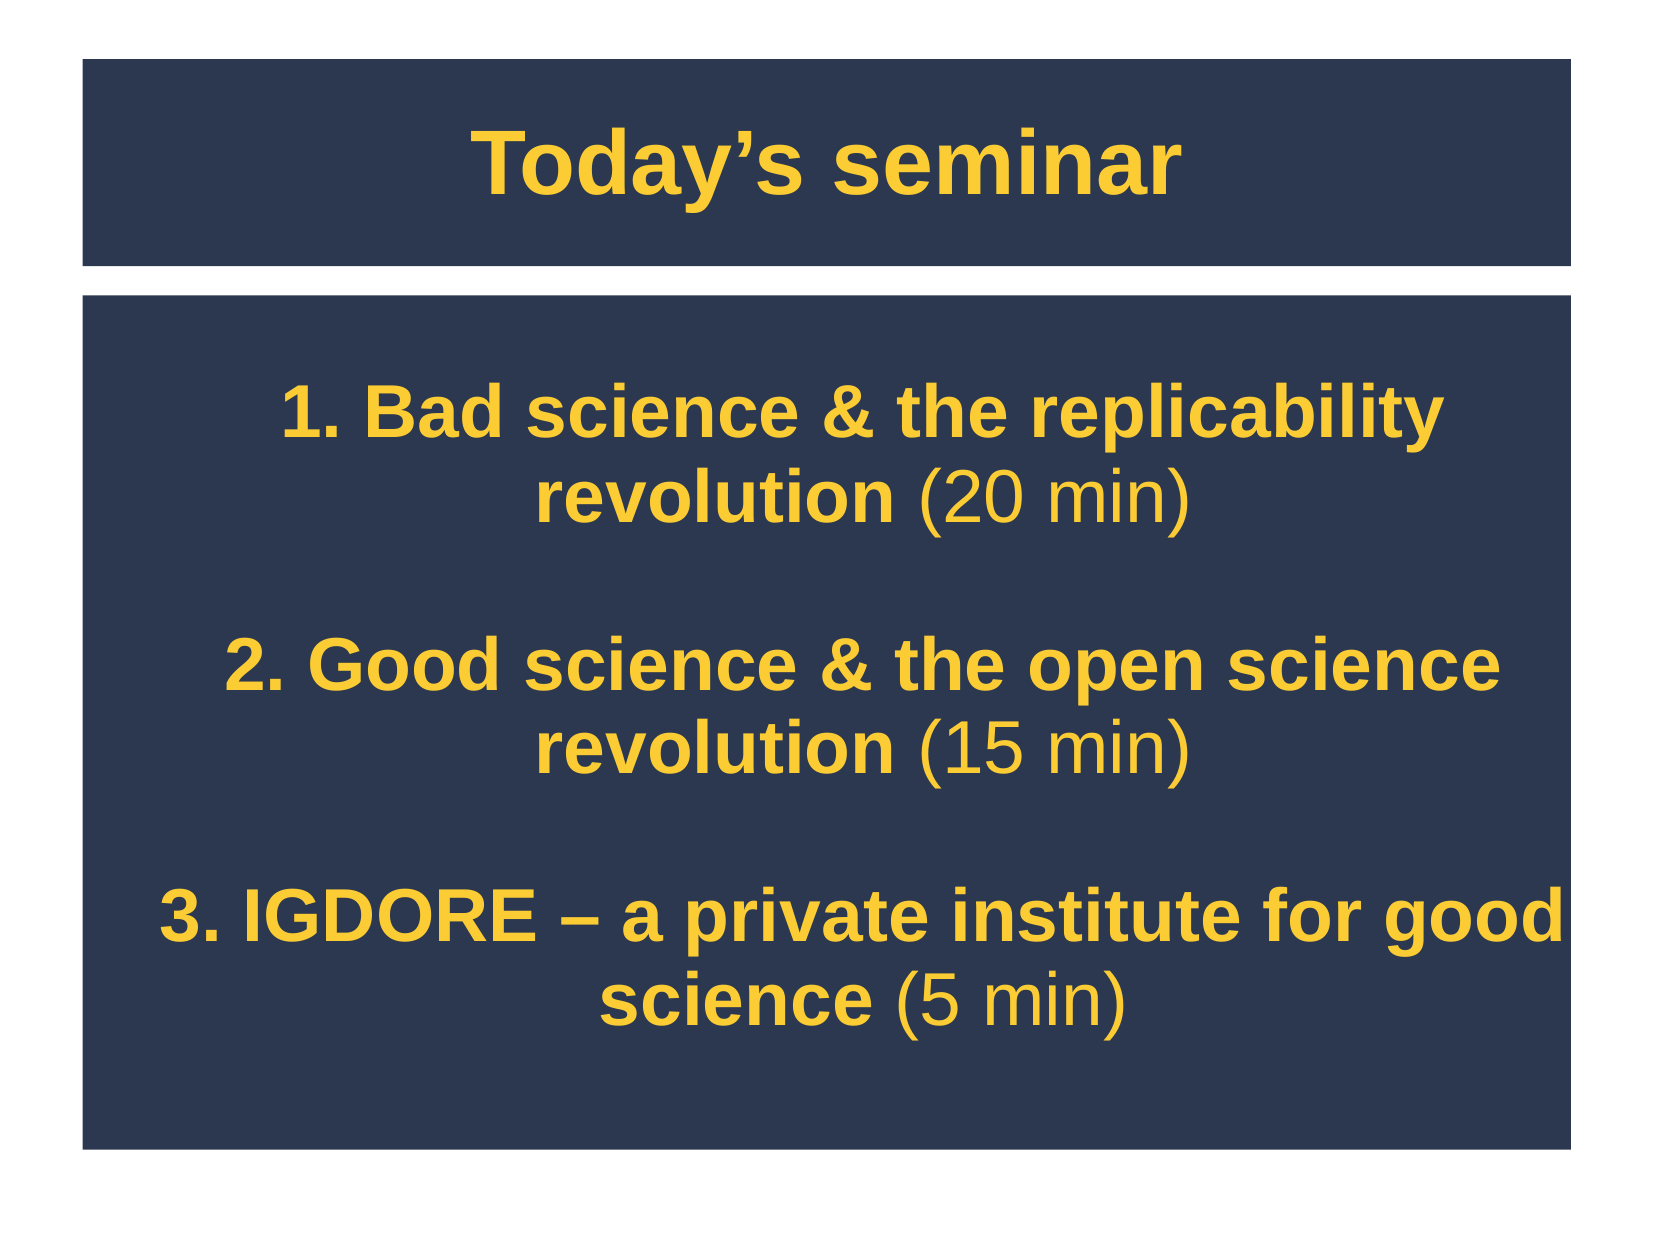

Today’s seminar
# 1. Bad science & the replicability revolution (20 min)
2. Good science & the open science revolution (15 min)
3. IGDORE – a private institute for good science (5 min)